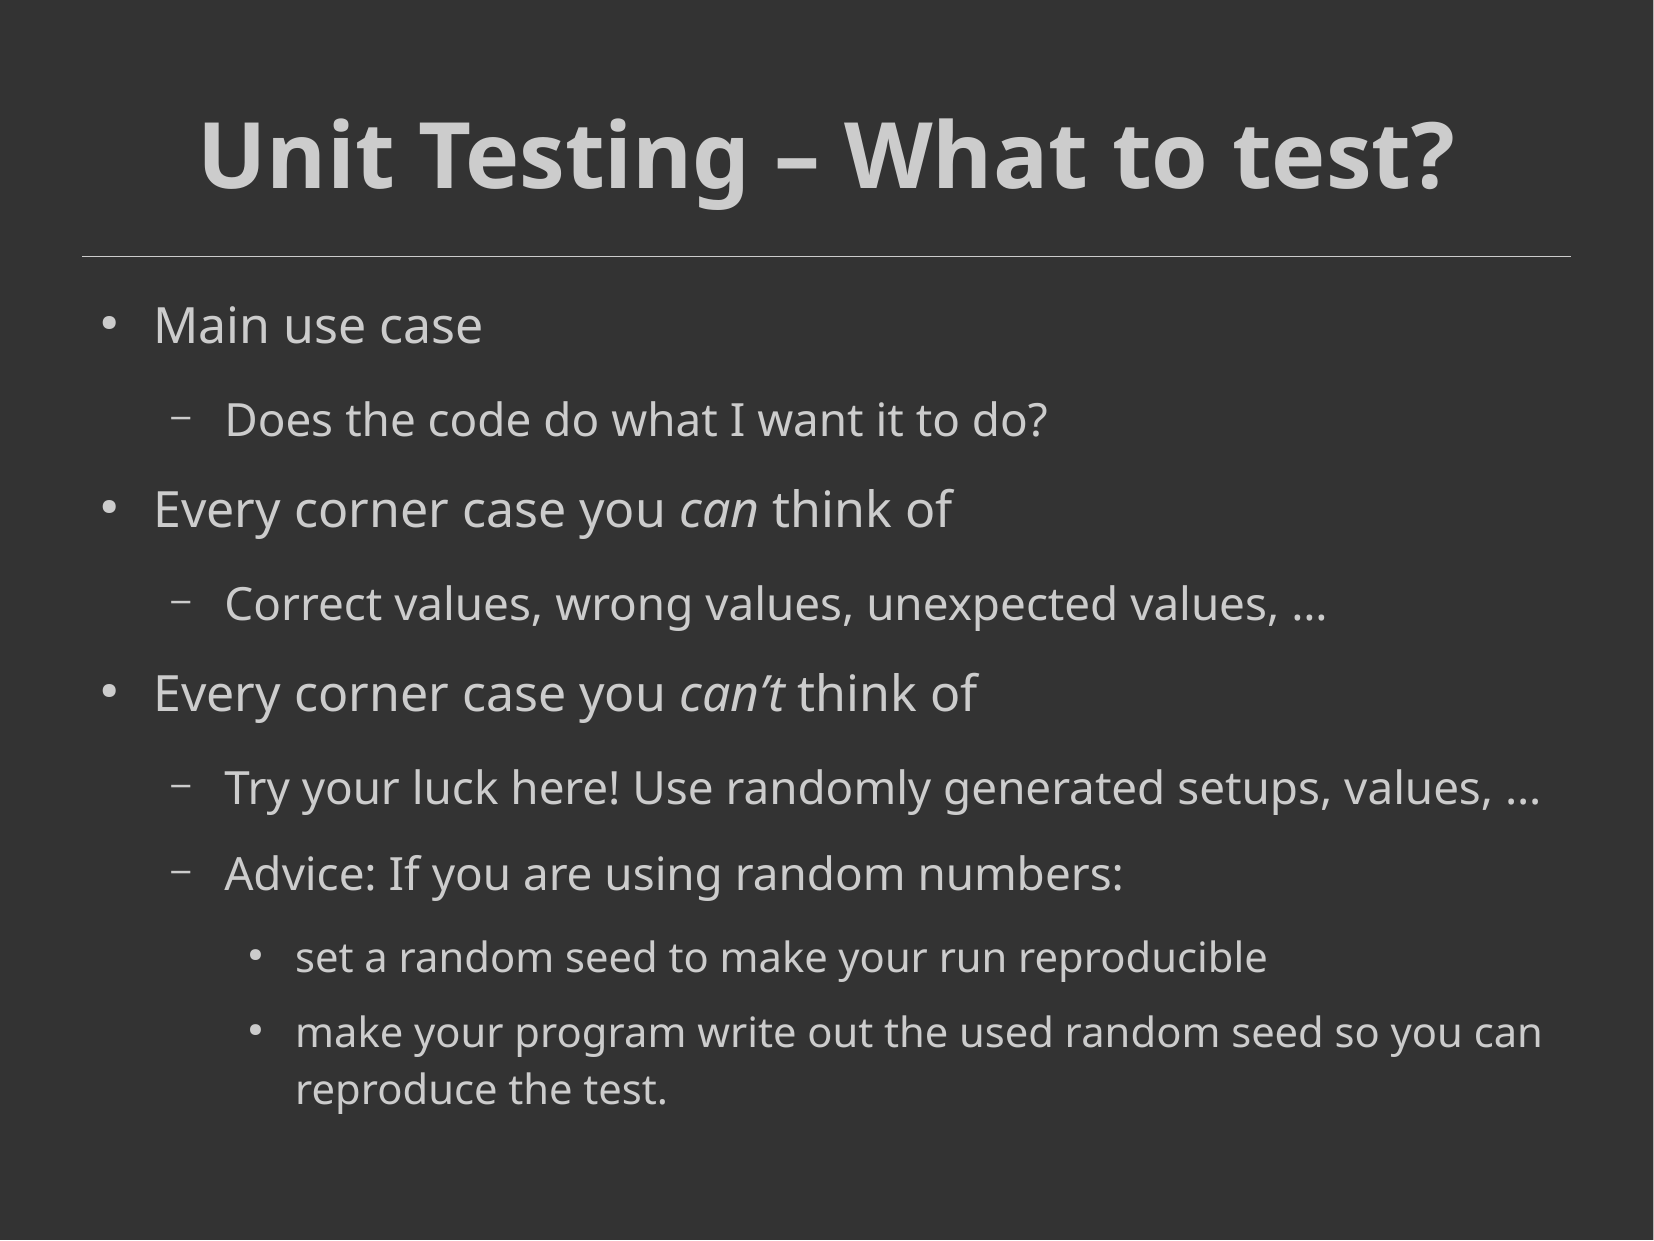

# Unit Testing – What to test?
Main use case
Does the code do what I want it to do?
Every corner case you can think of
Correct values, wrong values, unexpected values, …
Every corner case you can’t think of
Try your luck here! Use randomly generated setups, values, …
Advice: If you are using random numbers:
set a random seed to make your run reproducible
make your program write out the used random seed so you can reproduce the test.